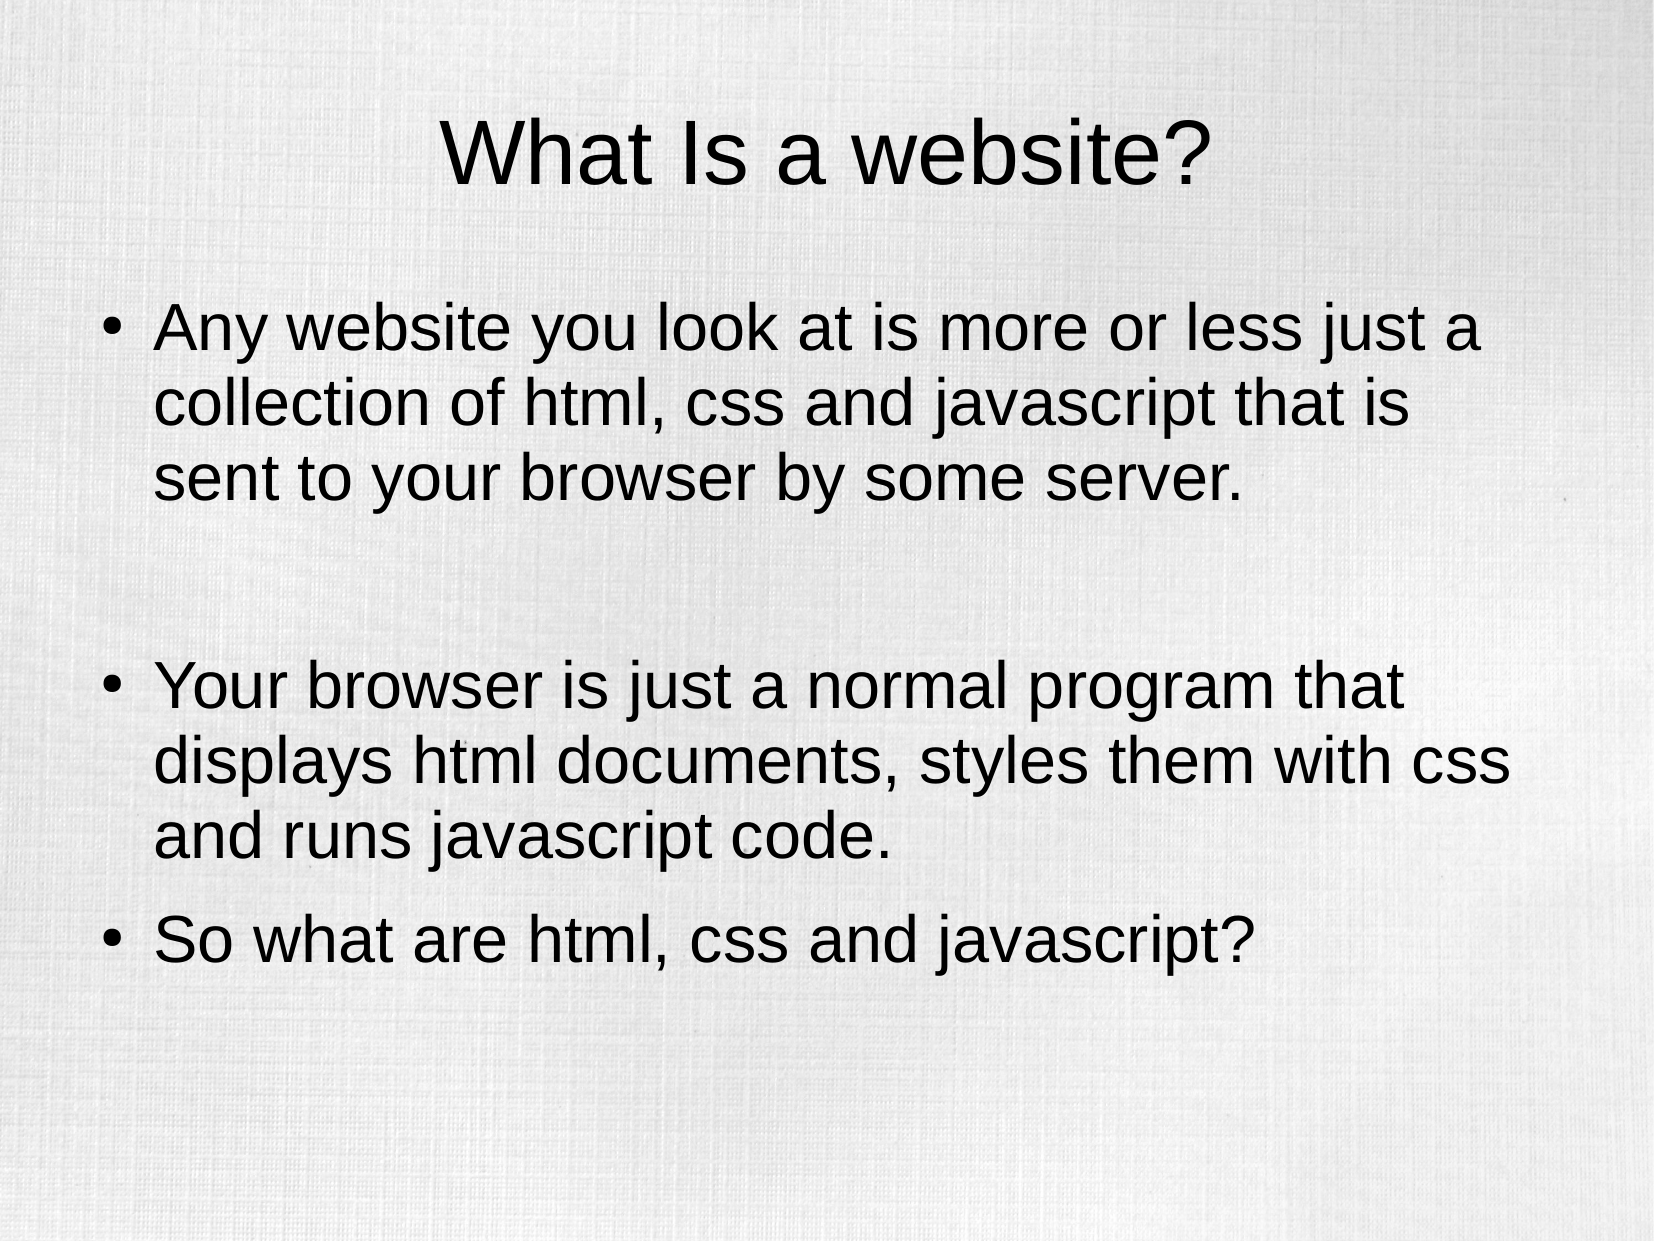

# What Is a website?
Any website you look at is more or less just a collection of html, css and javascript that is sent to your browser by some server.
Your browser is just a normal program that displays html documents, styles them with css and runs javascript code.
So what are html, css and javascript?